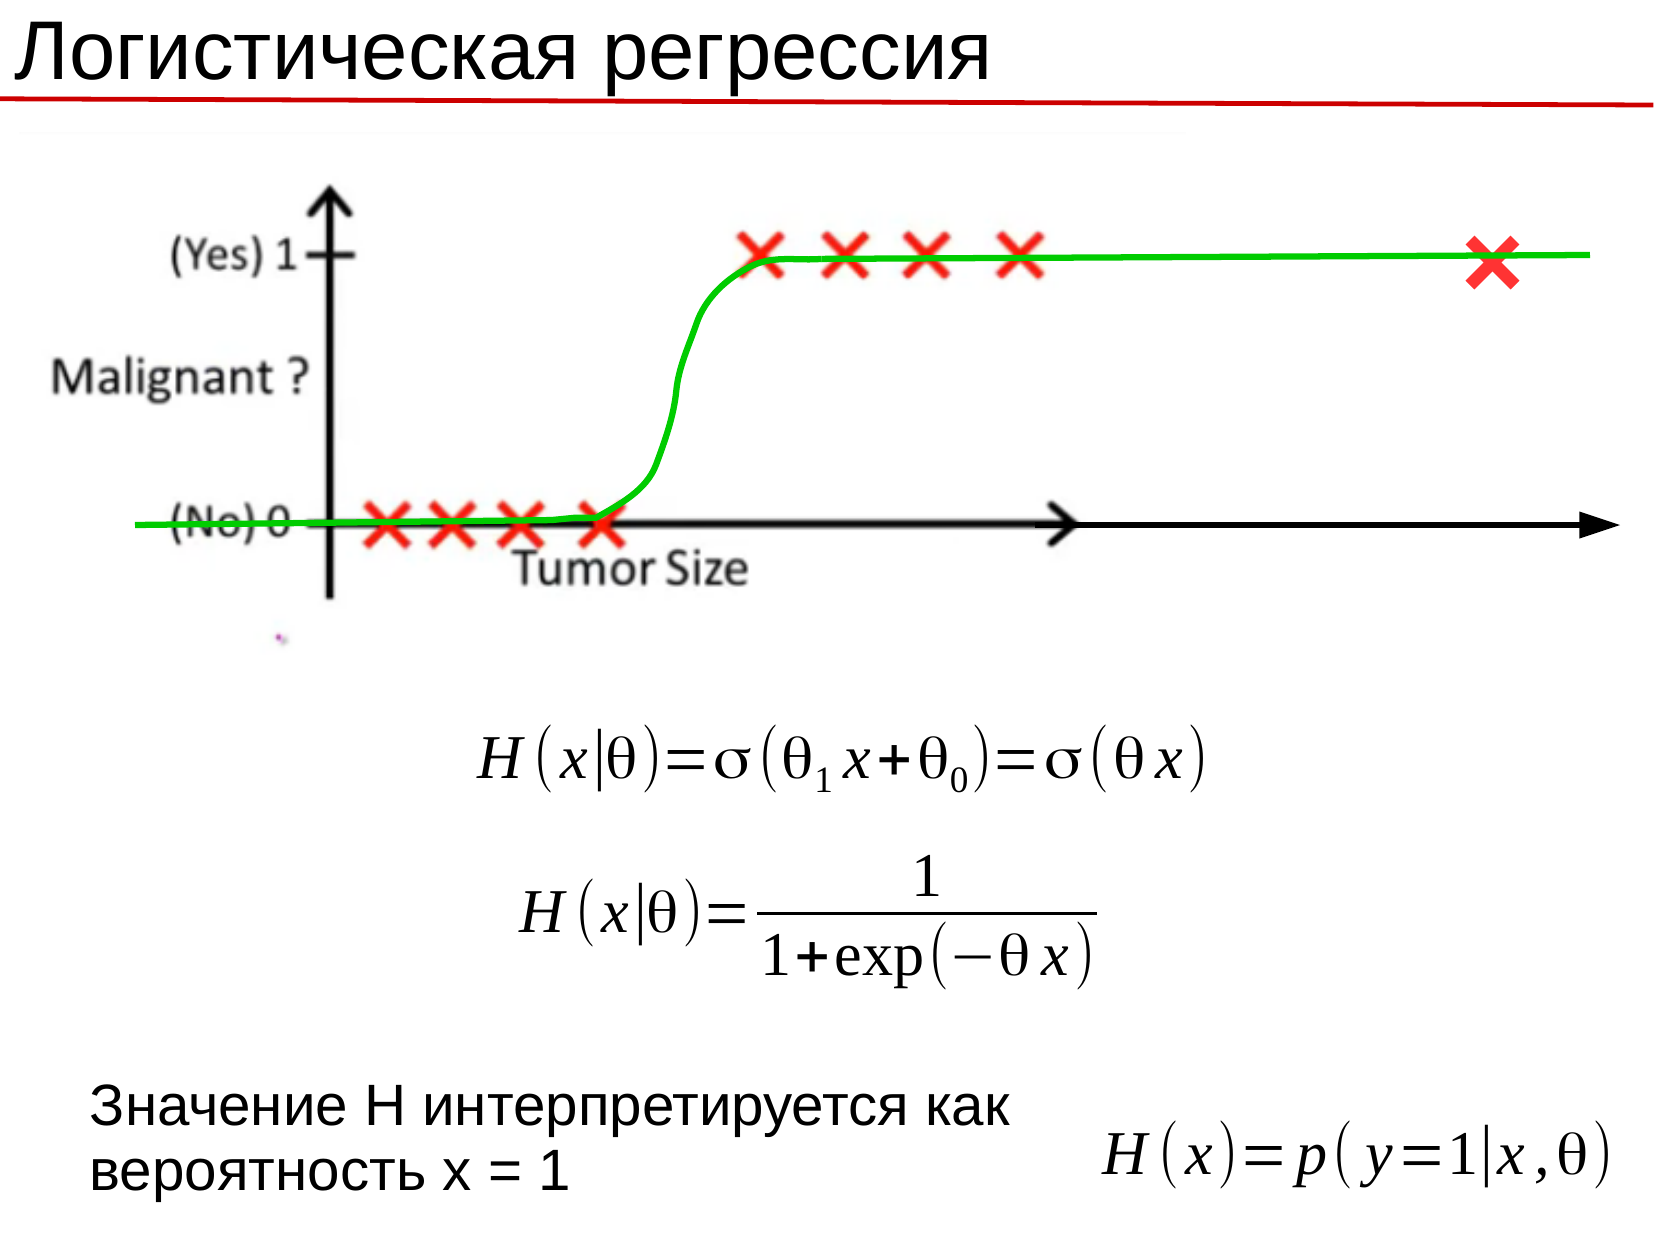

Логистическая регрессия
Значение H интерпретируется как вероятность x = 1